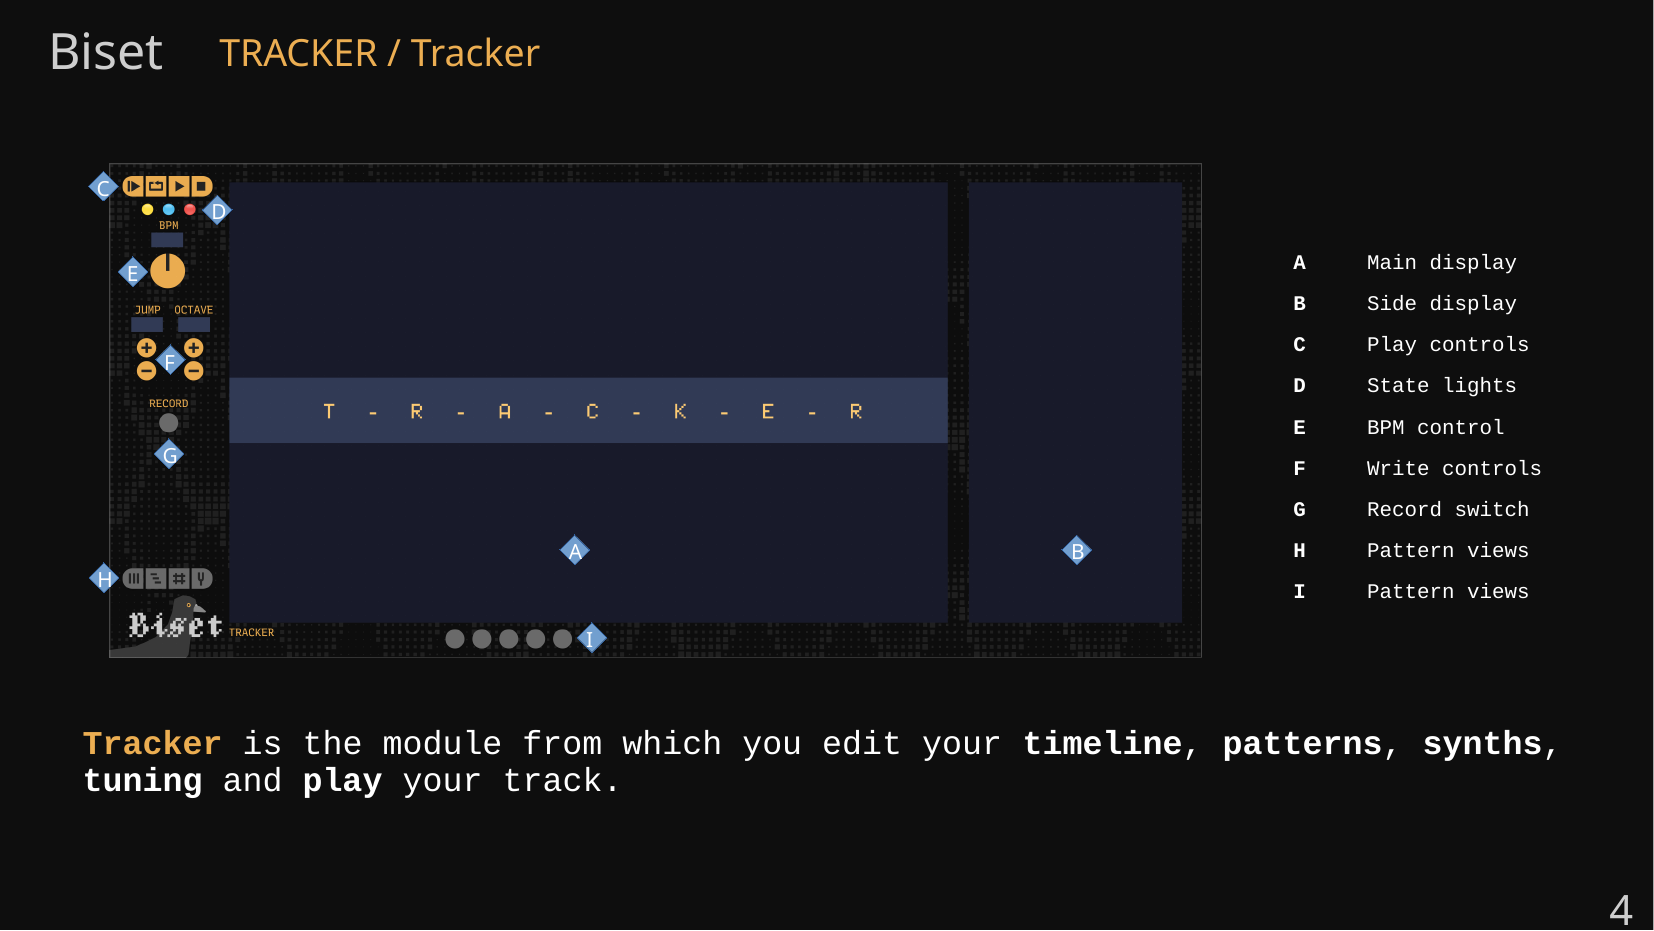

Biset
TRACKER / Tracker
C
D
A	Main display
B	Side display
C	Play controls
D	State lights
E	BPM control
F	Write controls
G	Record switch
H	Pattern views
I	Pattern views
E
F
G
A
B
H
I
# Tracker is the module from which you edit your timeline, patterns, synths, tuning and play your track.
4